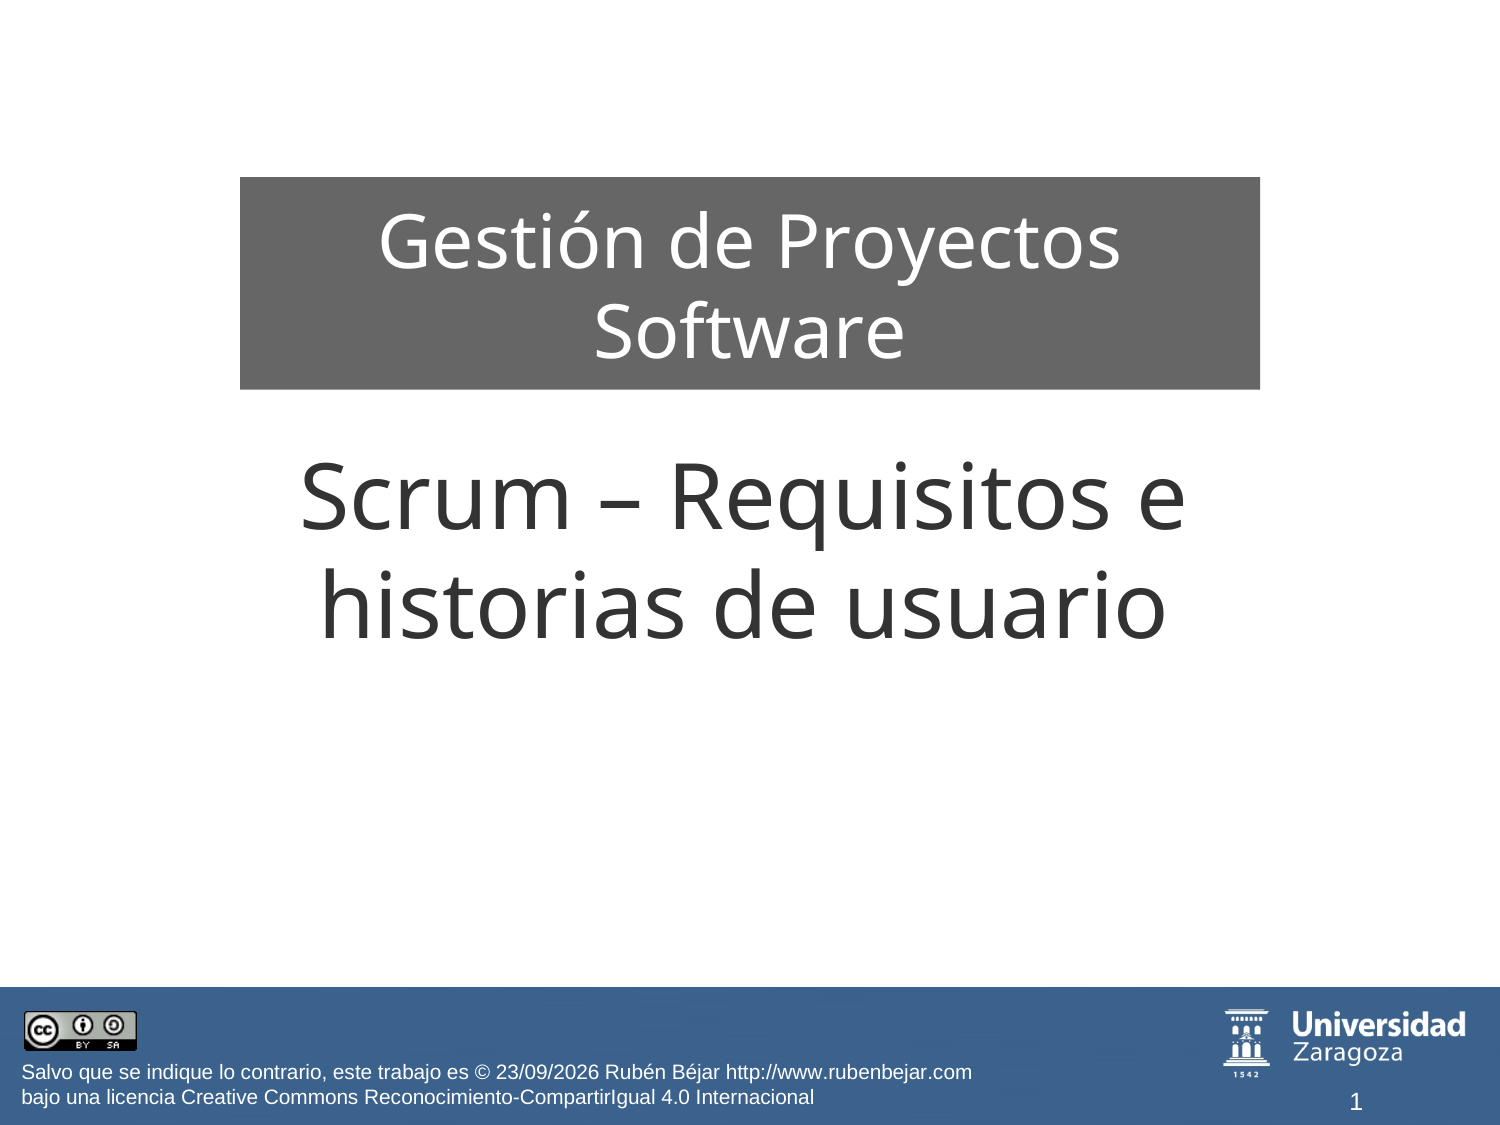

Gestión de Proyectos Software
Scrum – Requisitos e historias de usuario